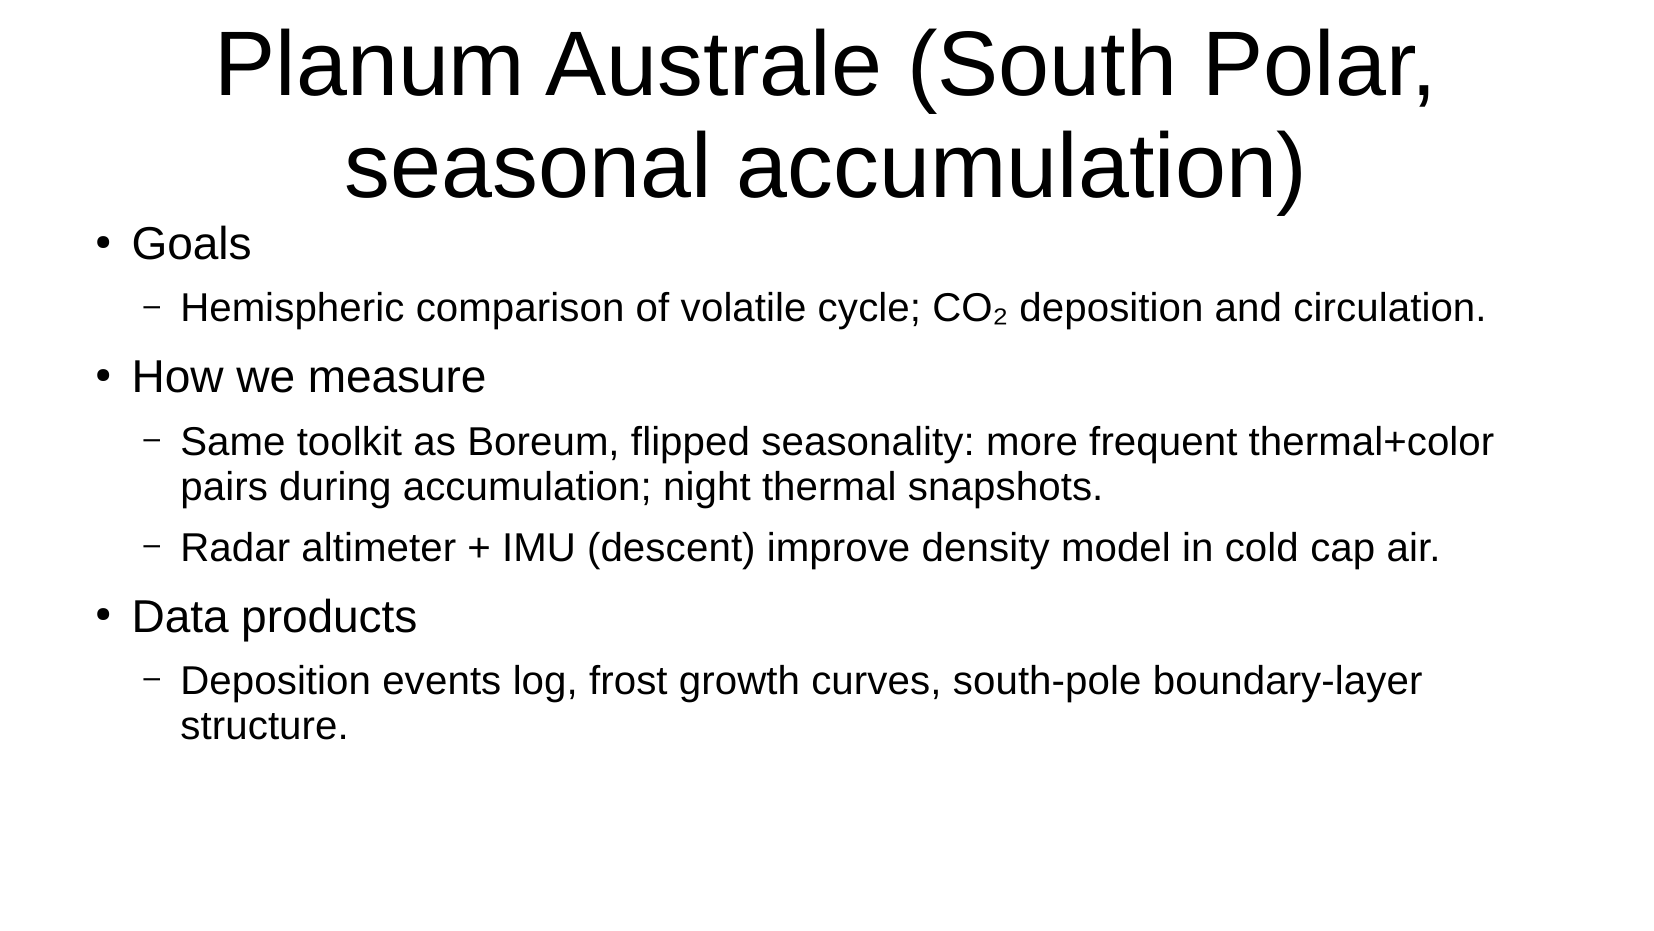

# Planum Australe (South Polar, seasonal accumulation)
Goals
Hemispheric comparison of volatile cycle; CO₂ deposition and circulation.
How we measure
Same toolkit as Boreum, flipped seasonality: more frequent thermal+color pairs during accumulation; night thermal snapshots.
Radar altimeter + IMU (descent) improve density model in cold cap air.
Data products
Deposition events log, frost growth curves, south-pole boundary-layer structure.